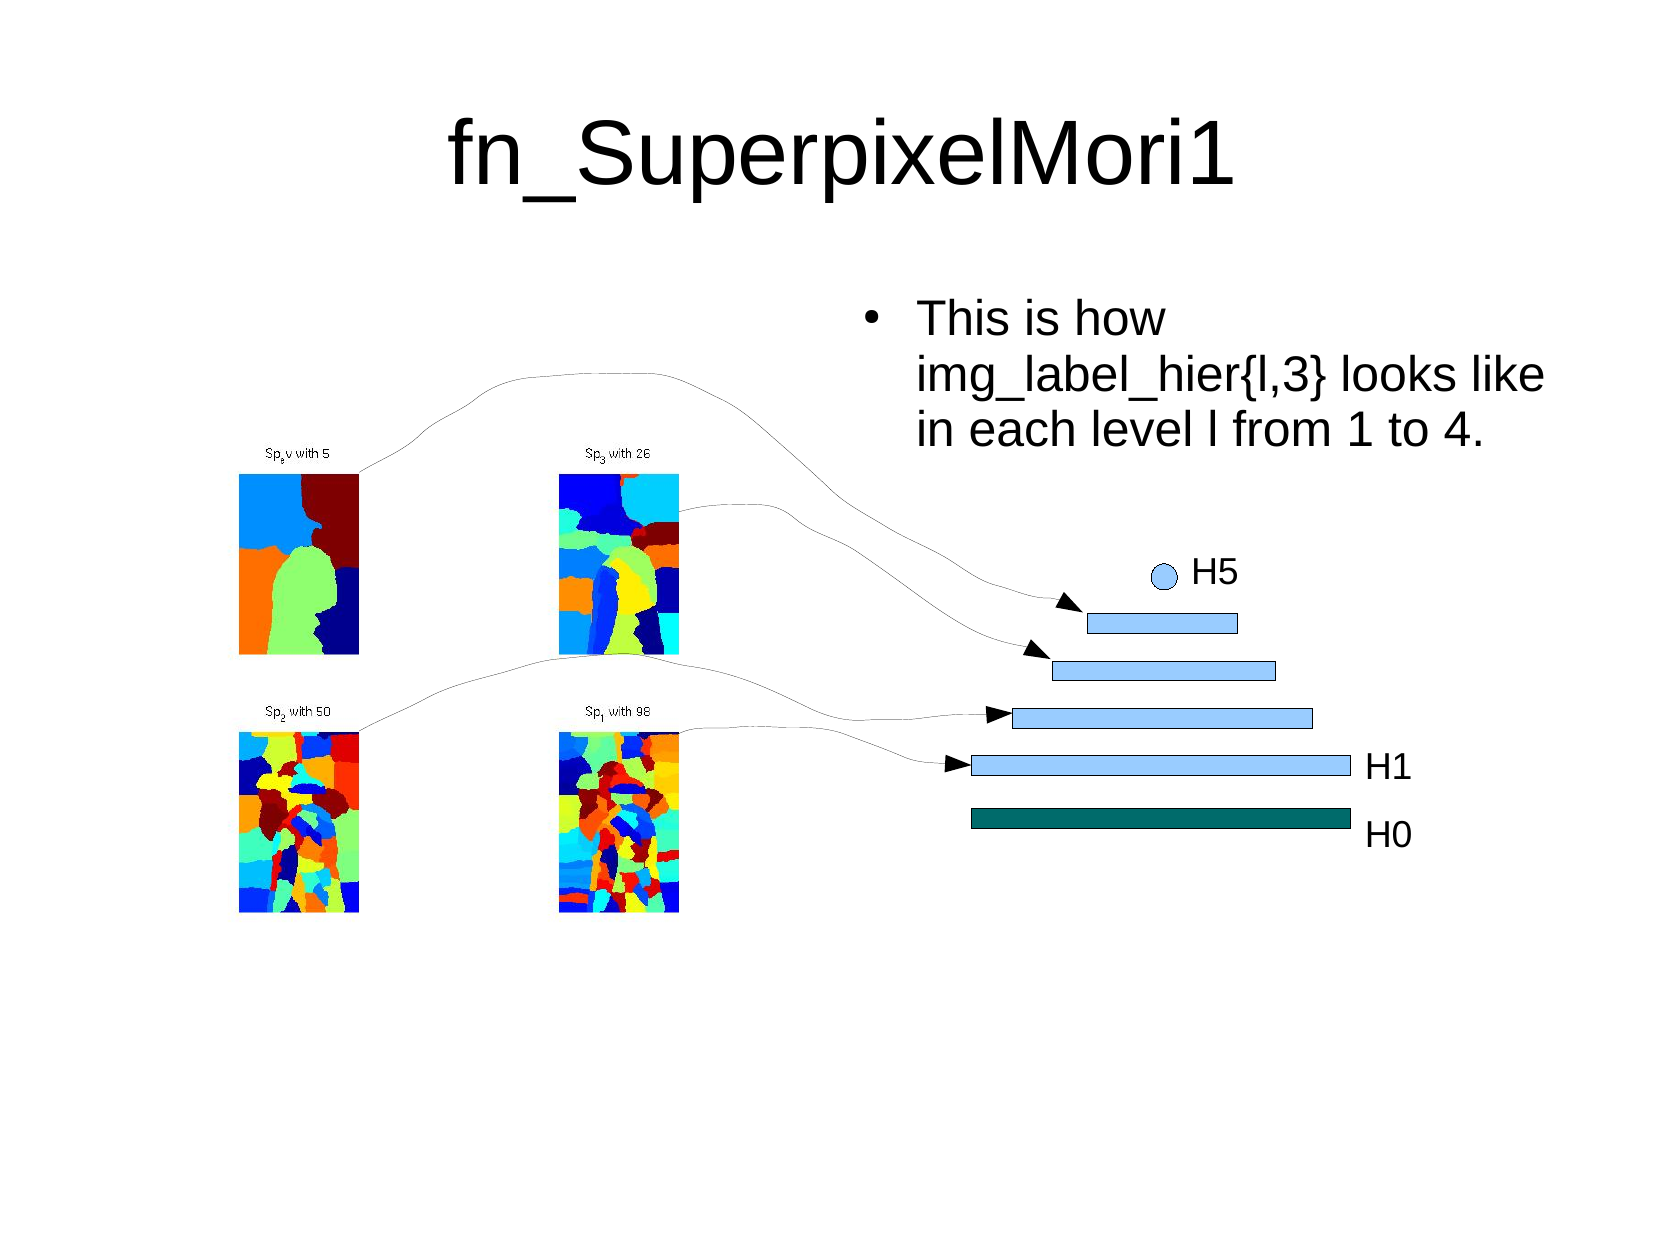

# fn_SuperpixelMori1
This is how img_label_hier{l,3} looks like in each level l from 1 to 4.
H5
H1
H0